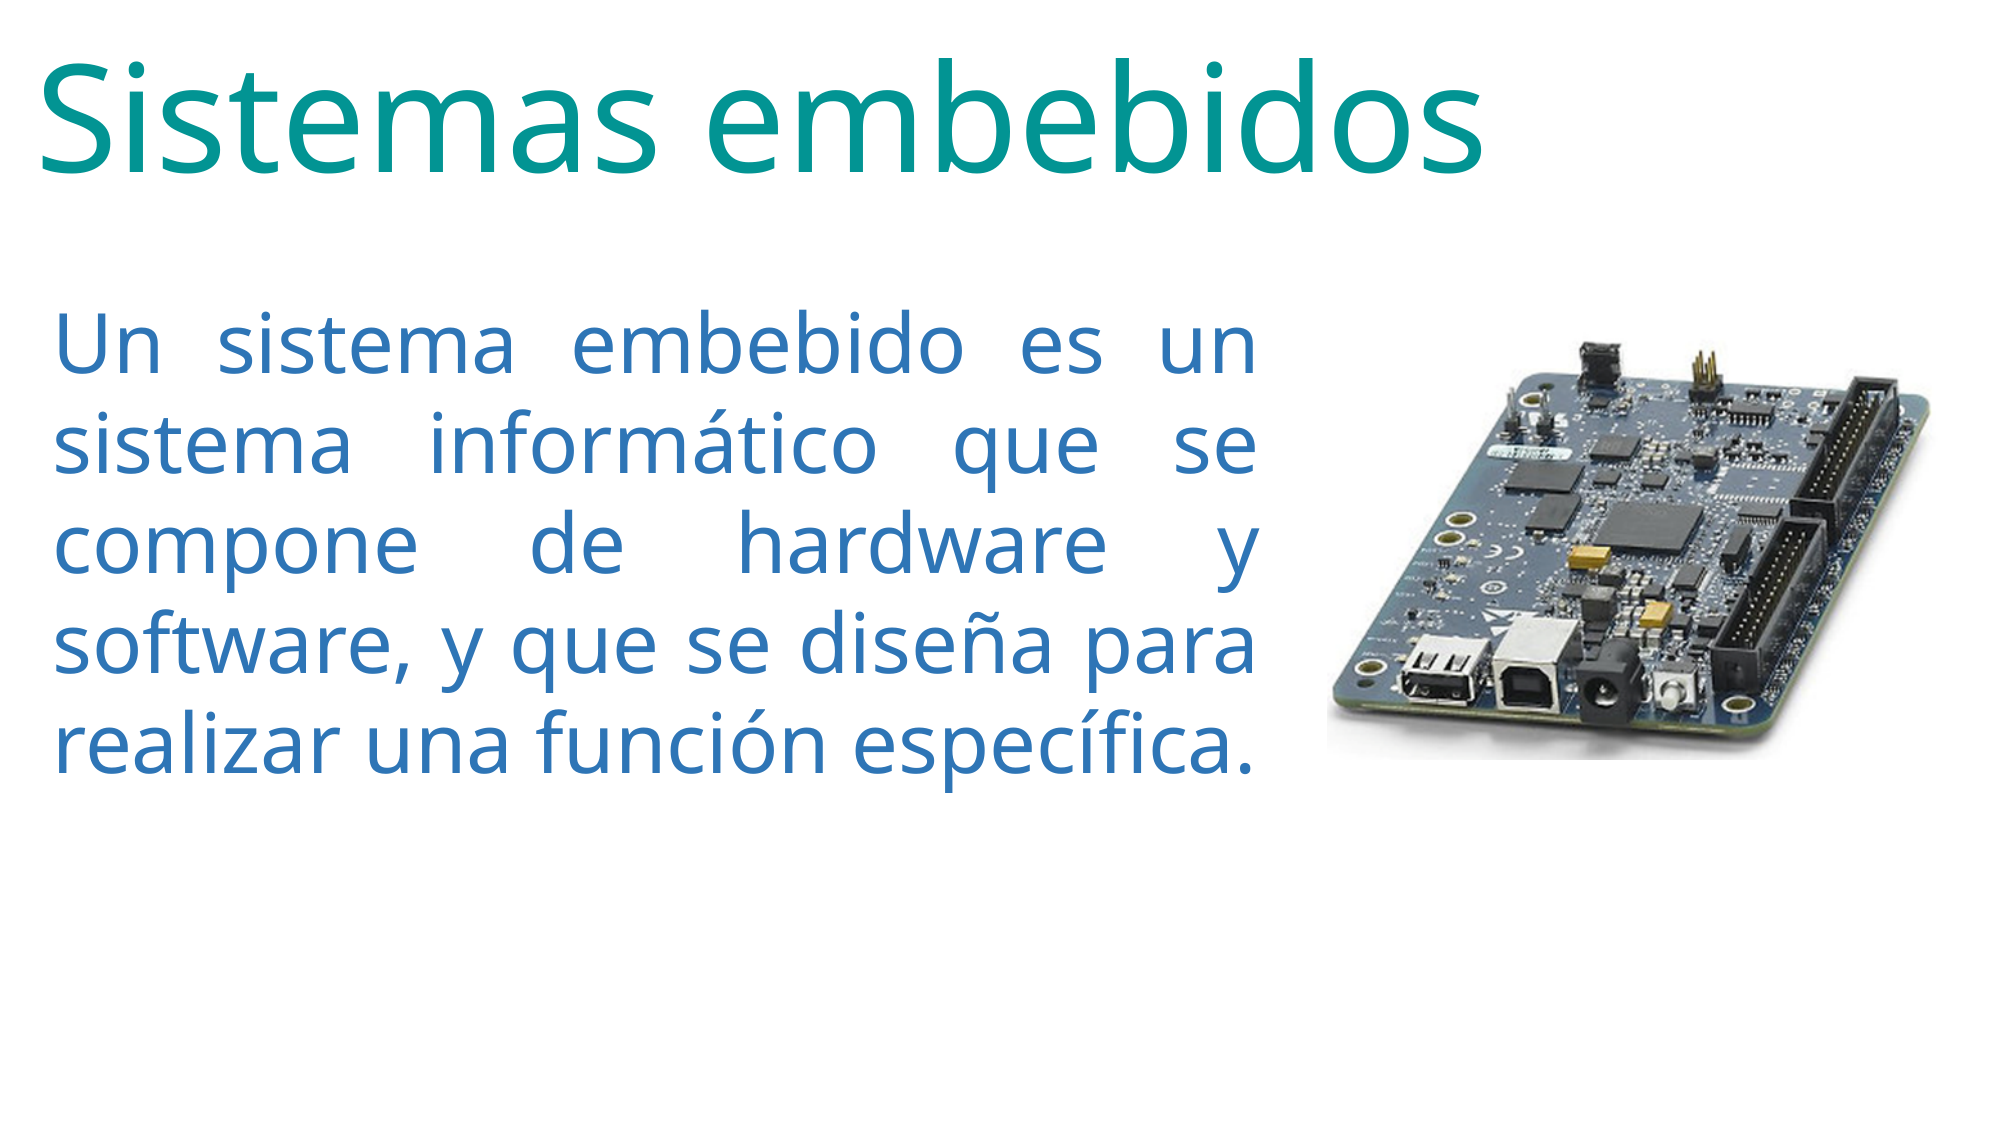

# Sistemas embebidos
Un sistema embebido es un sistema informático que se compone de hardware y software, y que se diseña para realizar una función específica.